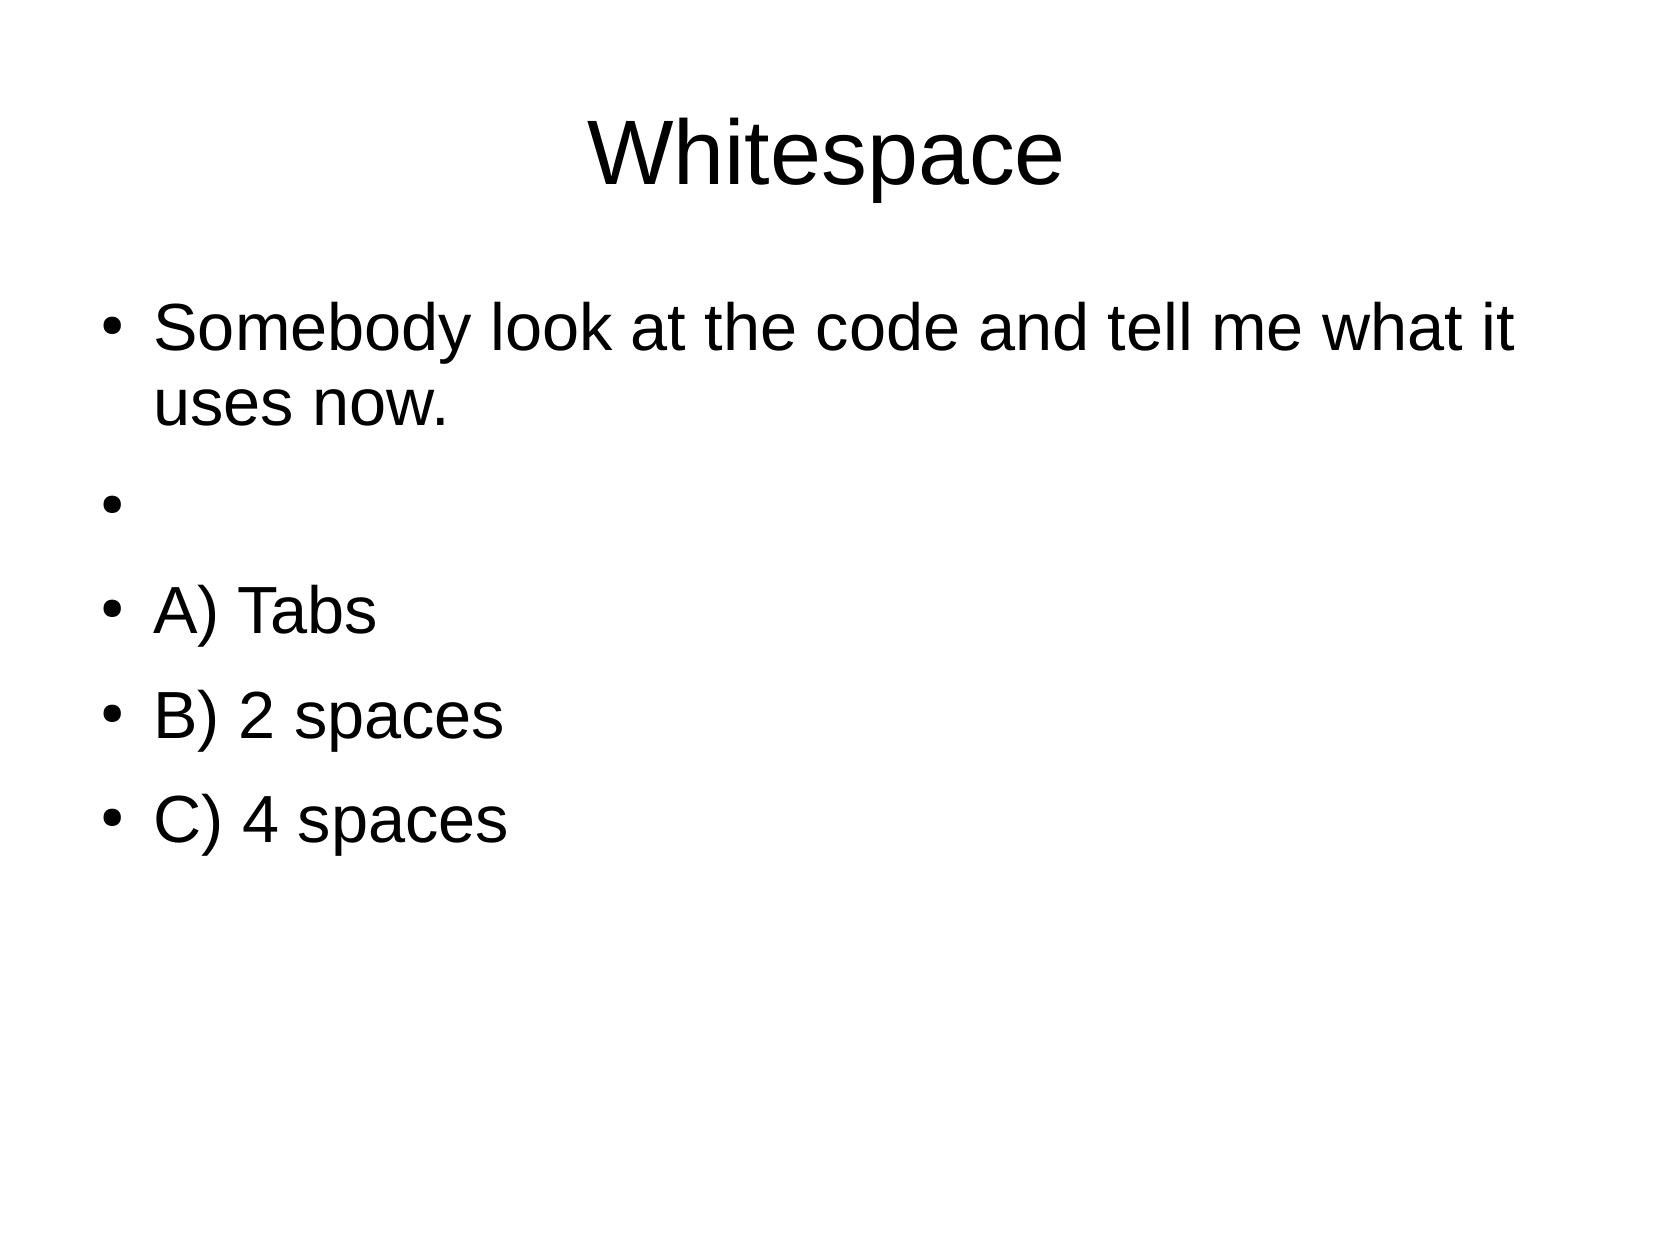

# Whitespace
Somebody look at the code and tell me what it uses now.
A) Tabs
B) 2 spaces
C) 4 spaces